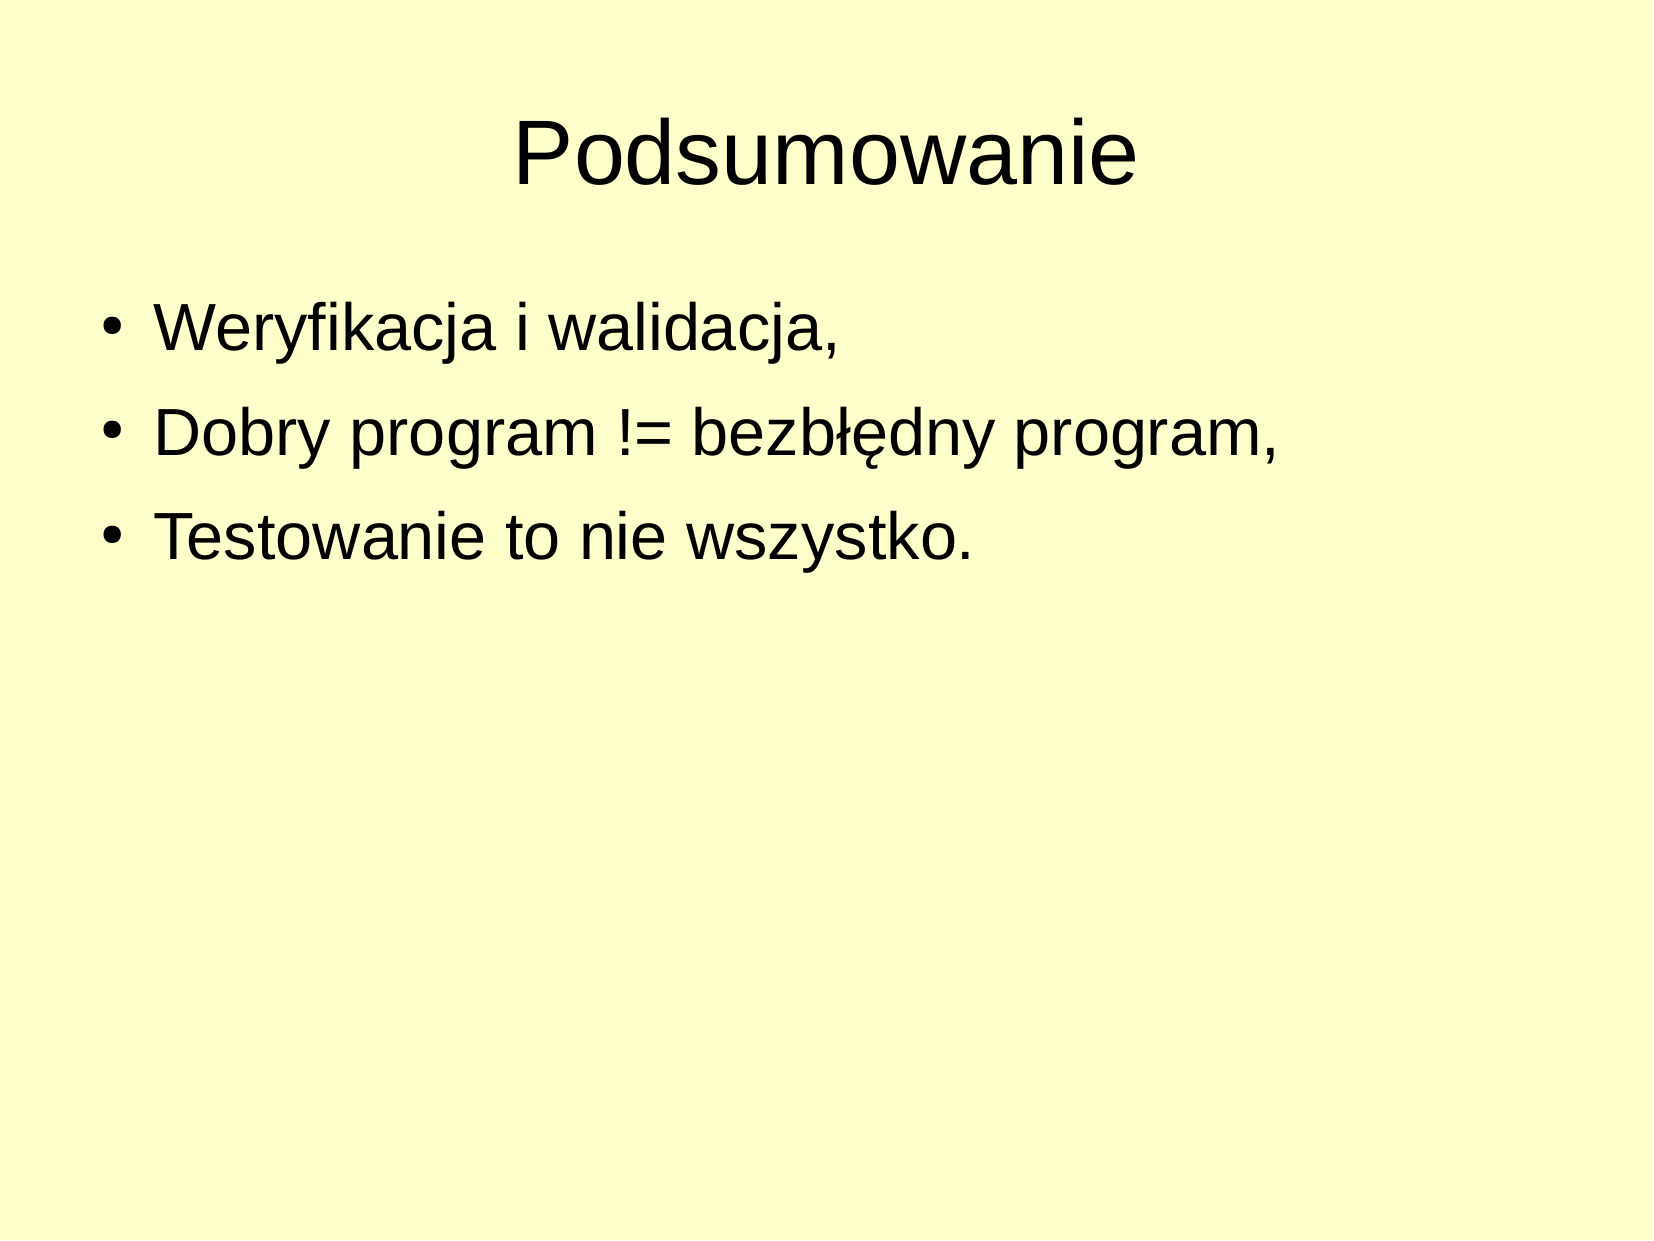

# Podsumowanie
Weryfikacja i walidacja,
Dobry program != bezbłędny program,
Testowanie to nie wszystko.